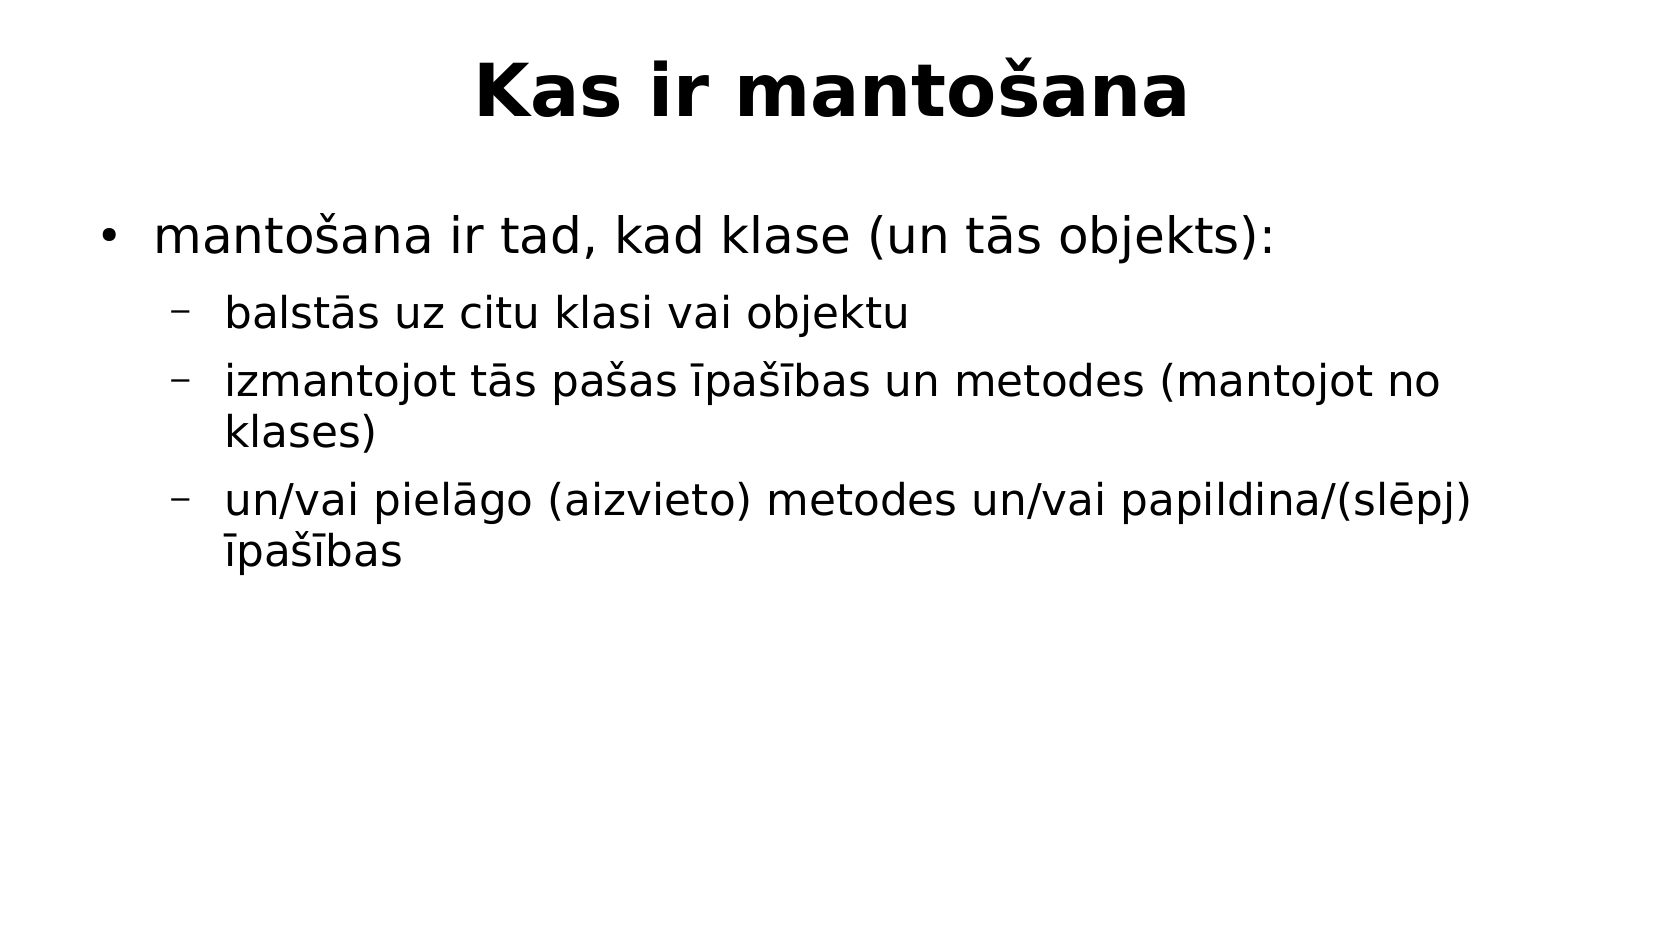

# Kas ir mantošana
mantošana ir tad, kad klase (un tās objekts):
balstās uz citu klasi vai objektu
izmantojot tās pašas īpašības un metodes (mantojot no klases)
un/vai pielāgo (aizvieto) metodes un/vai papildina/(slēpj) īpašības